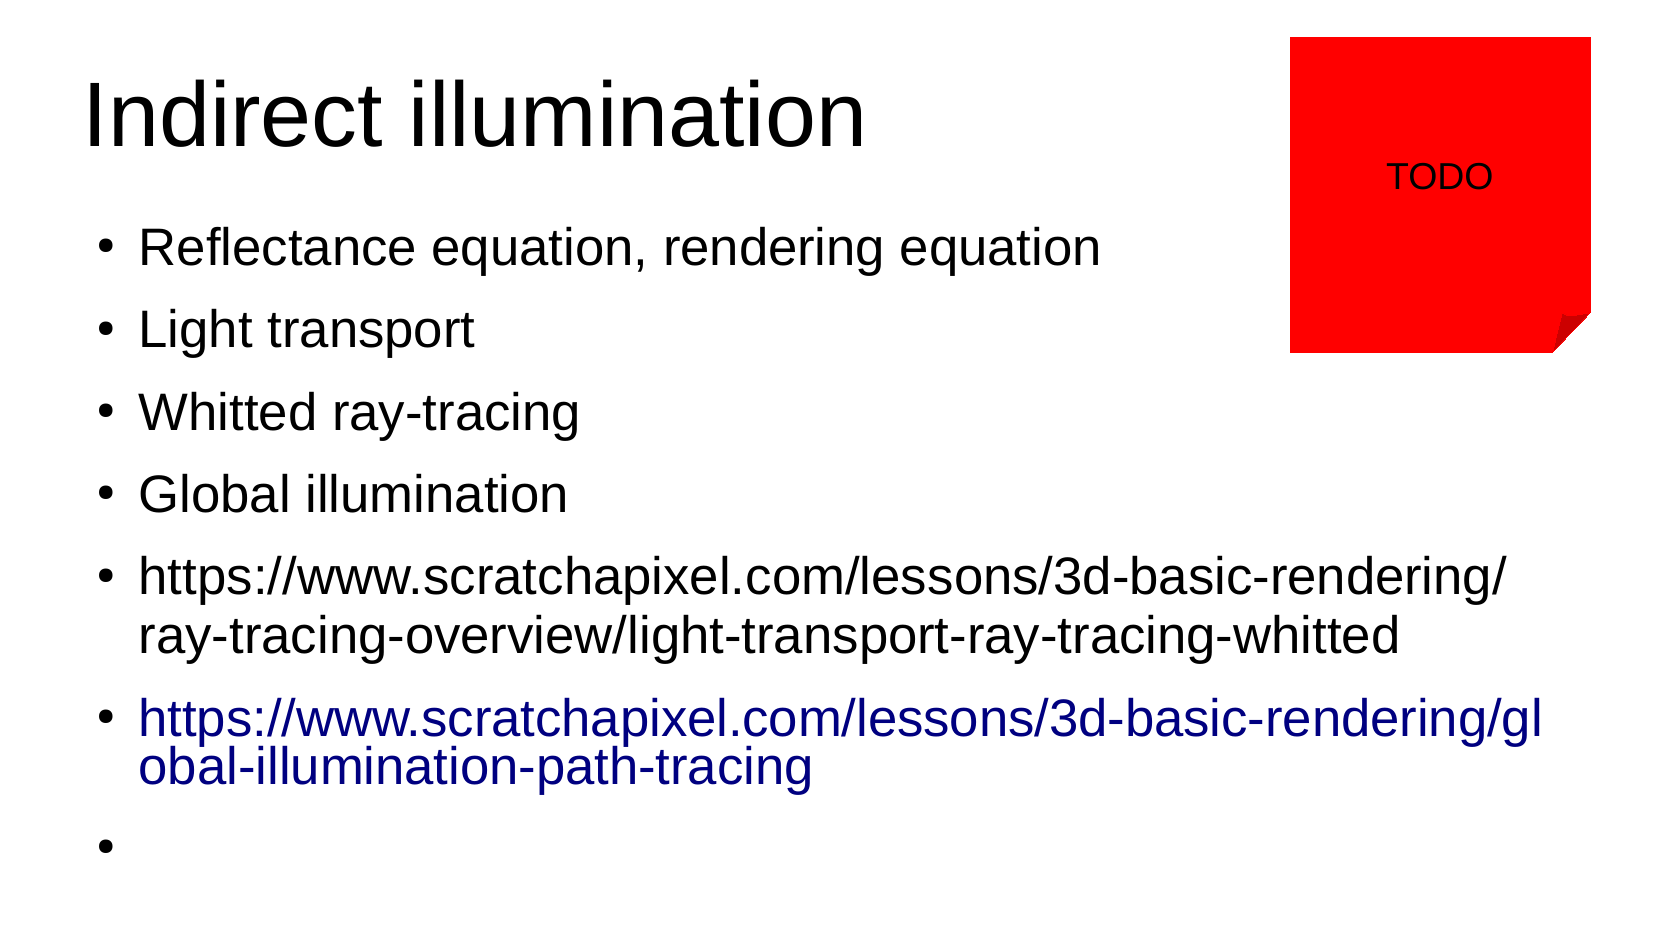

# Indirect illumination
TODO
Reflectance equation, rendering equation
Light transport
Whitted ray-tracing
Global illumination
https://www.scratchapixel.com/lessons/3d-basic-rendering/ray-tracing-overview/light-transport-ray-tracing-whitted
https://www.scratchapixel.com/lessons/3d-basic-rendering/global-illumination-path-tracing